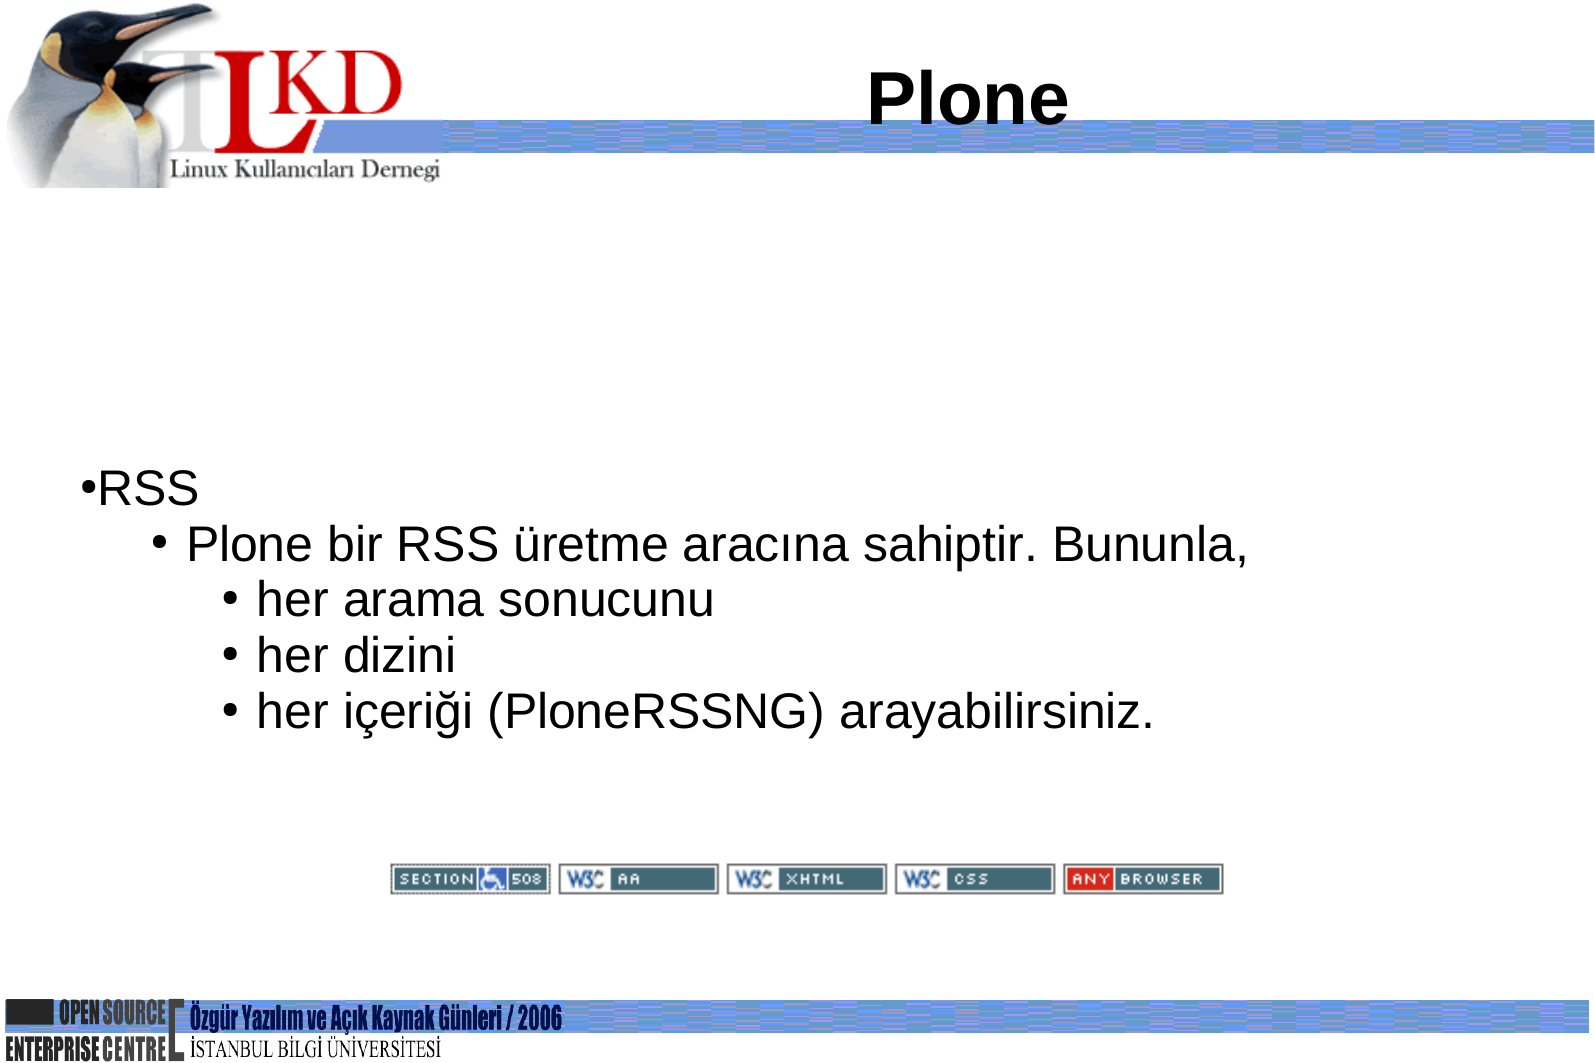

# Plone
RSS
Plone bir RSS üretme aracına sahiptir. Bununla,
her arama sonucunu
her dizini
her içeriği (PloneRSSNG) arayabilirsiniz.